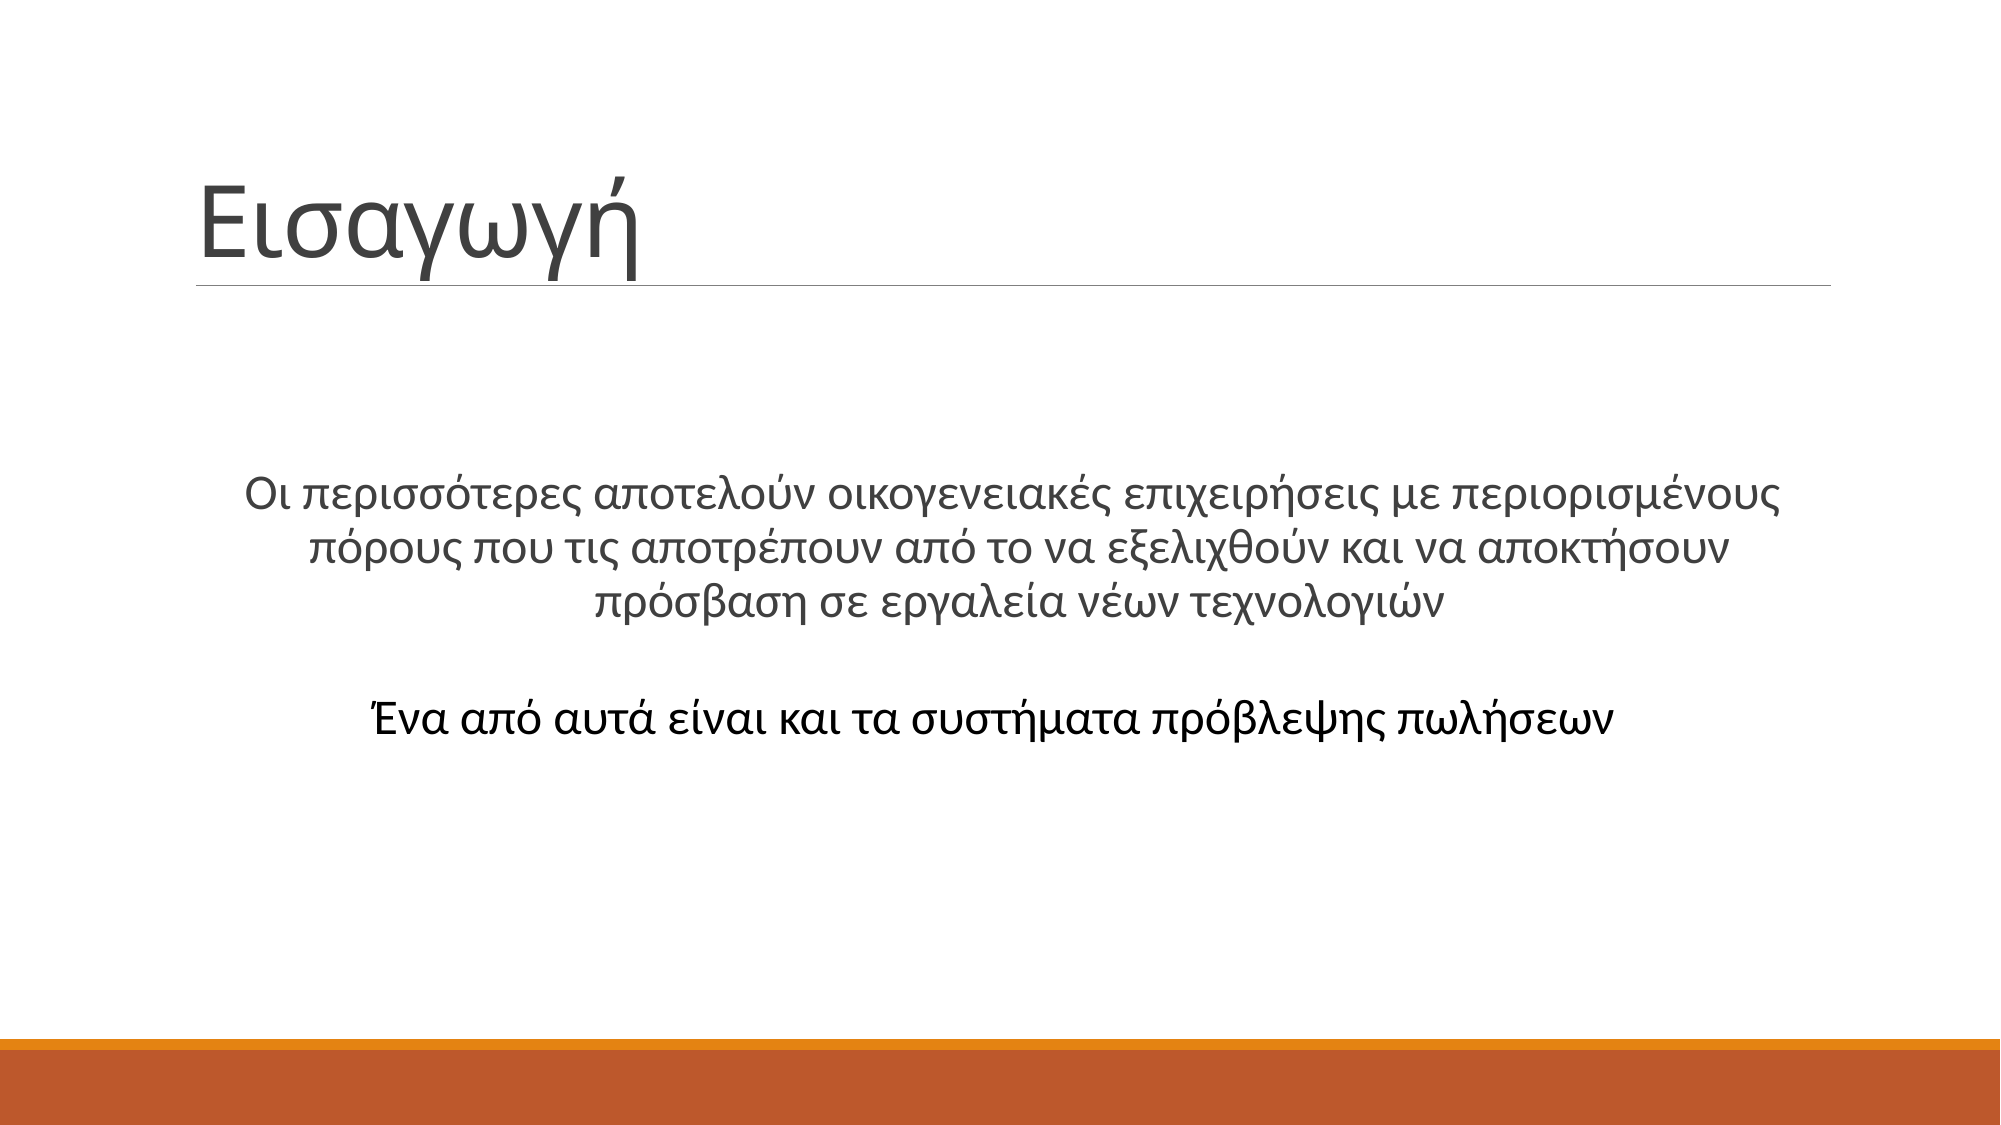

# Εισαγωγή
Οι περισσότερες αποτελούν οικογενειακές επιχειρήσεις με περιορισμένους πόρους που τις αποτρέπουν από το να εξελιχθούν και να αποκτήσουν πρόσβαση σε εργαλεία νέων τεχνολογιών
Ένα από αυτά είναι και τα συστήματα πρόβλεψης πωλήσεων